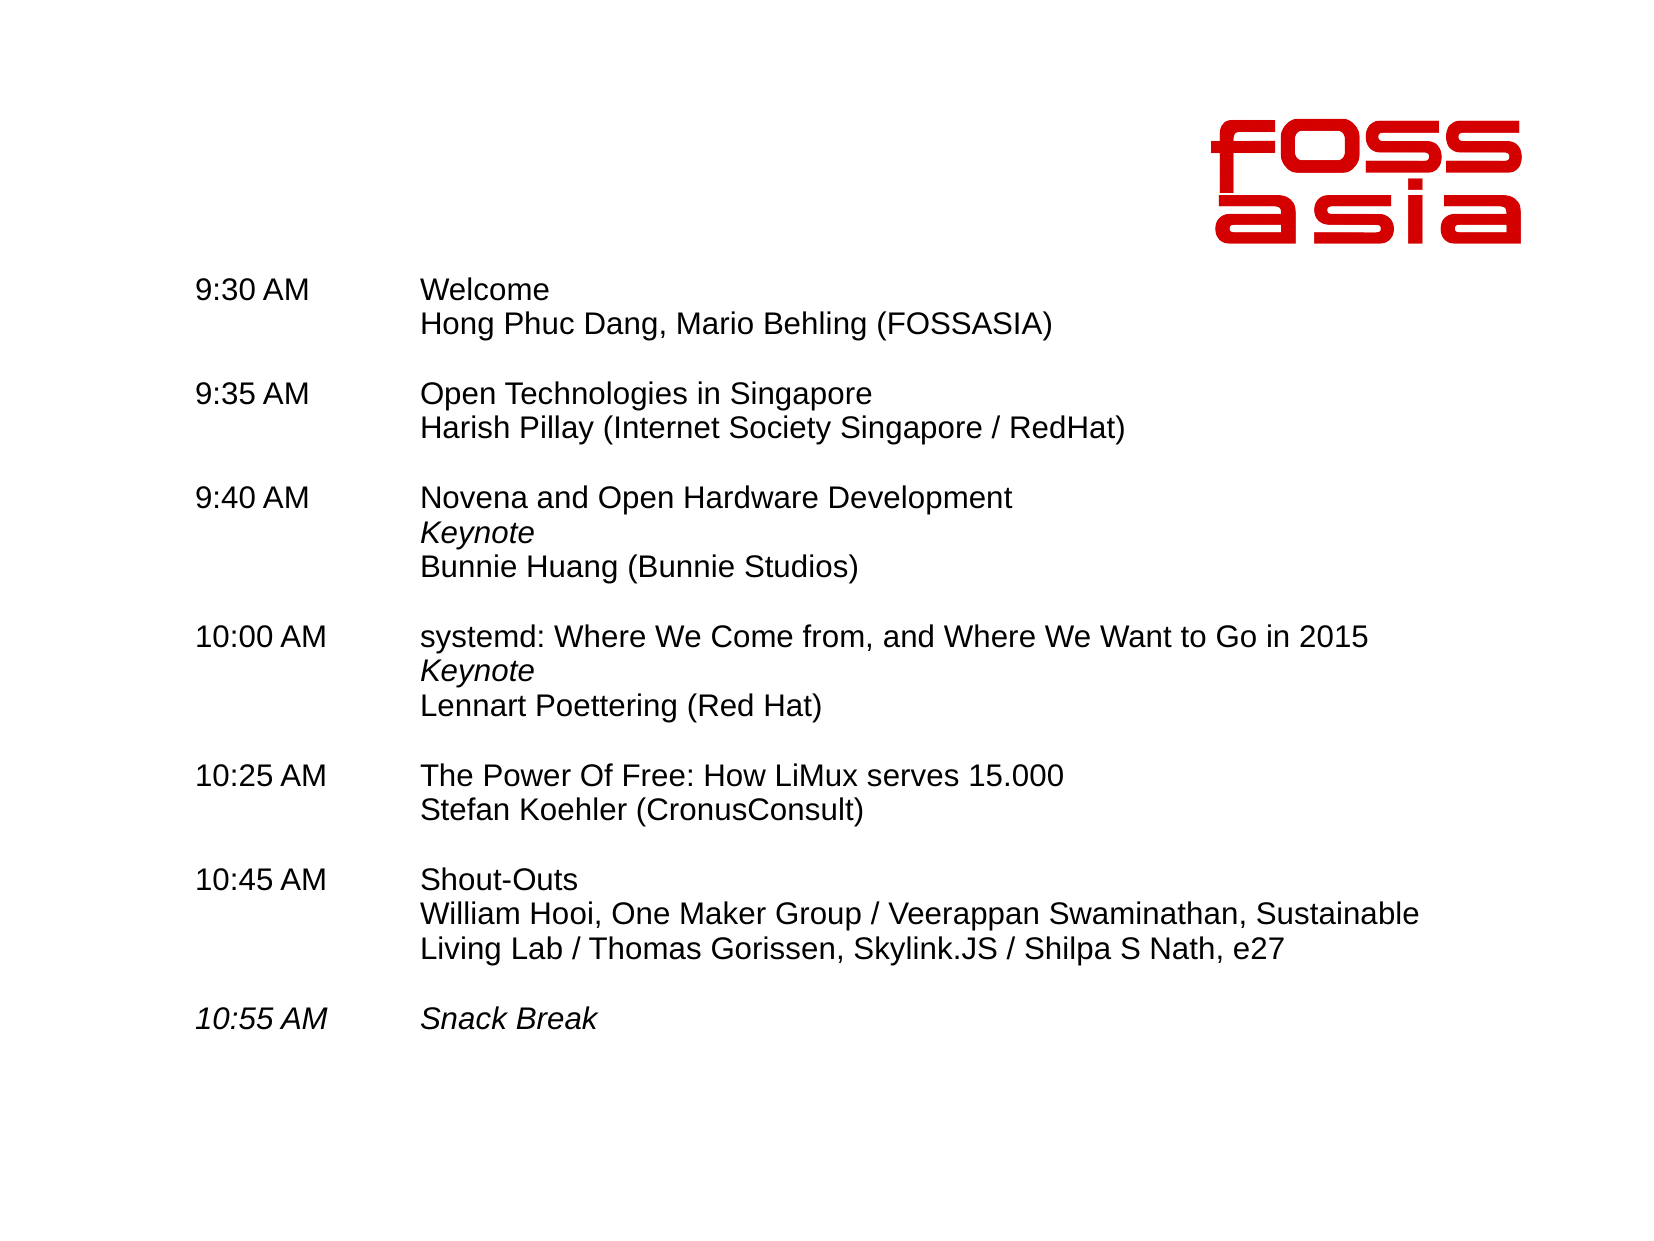

# 9:30 AM		Welcome Hong Phuc Dang, Mario Behling (FOSSASIA) 9:35 AM		Open Technologies in Singapore Harish Pillay (Internet Society Singapore / RedHat) 9:40 AM		Novena and Open Hardware Development Keynote Bunnie Huang (Bunnie Studios) 10:00 AM		systemd: Where We Come from, and Where We Want to Go in 2015 Keynote Lennart Poettering (Red Hat) 10:25 AM		The Power Of Free: How LiMux serves 15.000 Stefan Koehler (CronusConsult) 10:45 AM		Shout-Outs William Hooi, One Maker Group / Veerappan Swaminathan, Sustainable Living Lab / Thomas Gorissen, Skylink.JS / Shilpa S Nath, e27 10:55 AM 		Snack Break